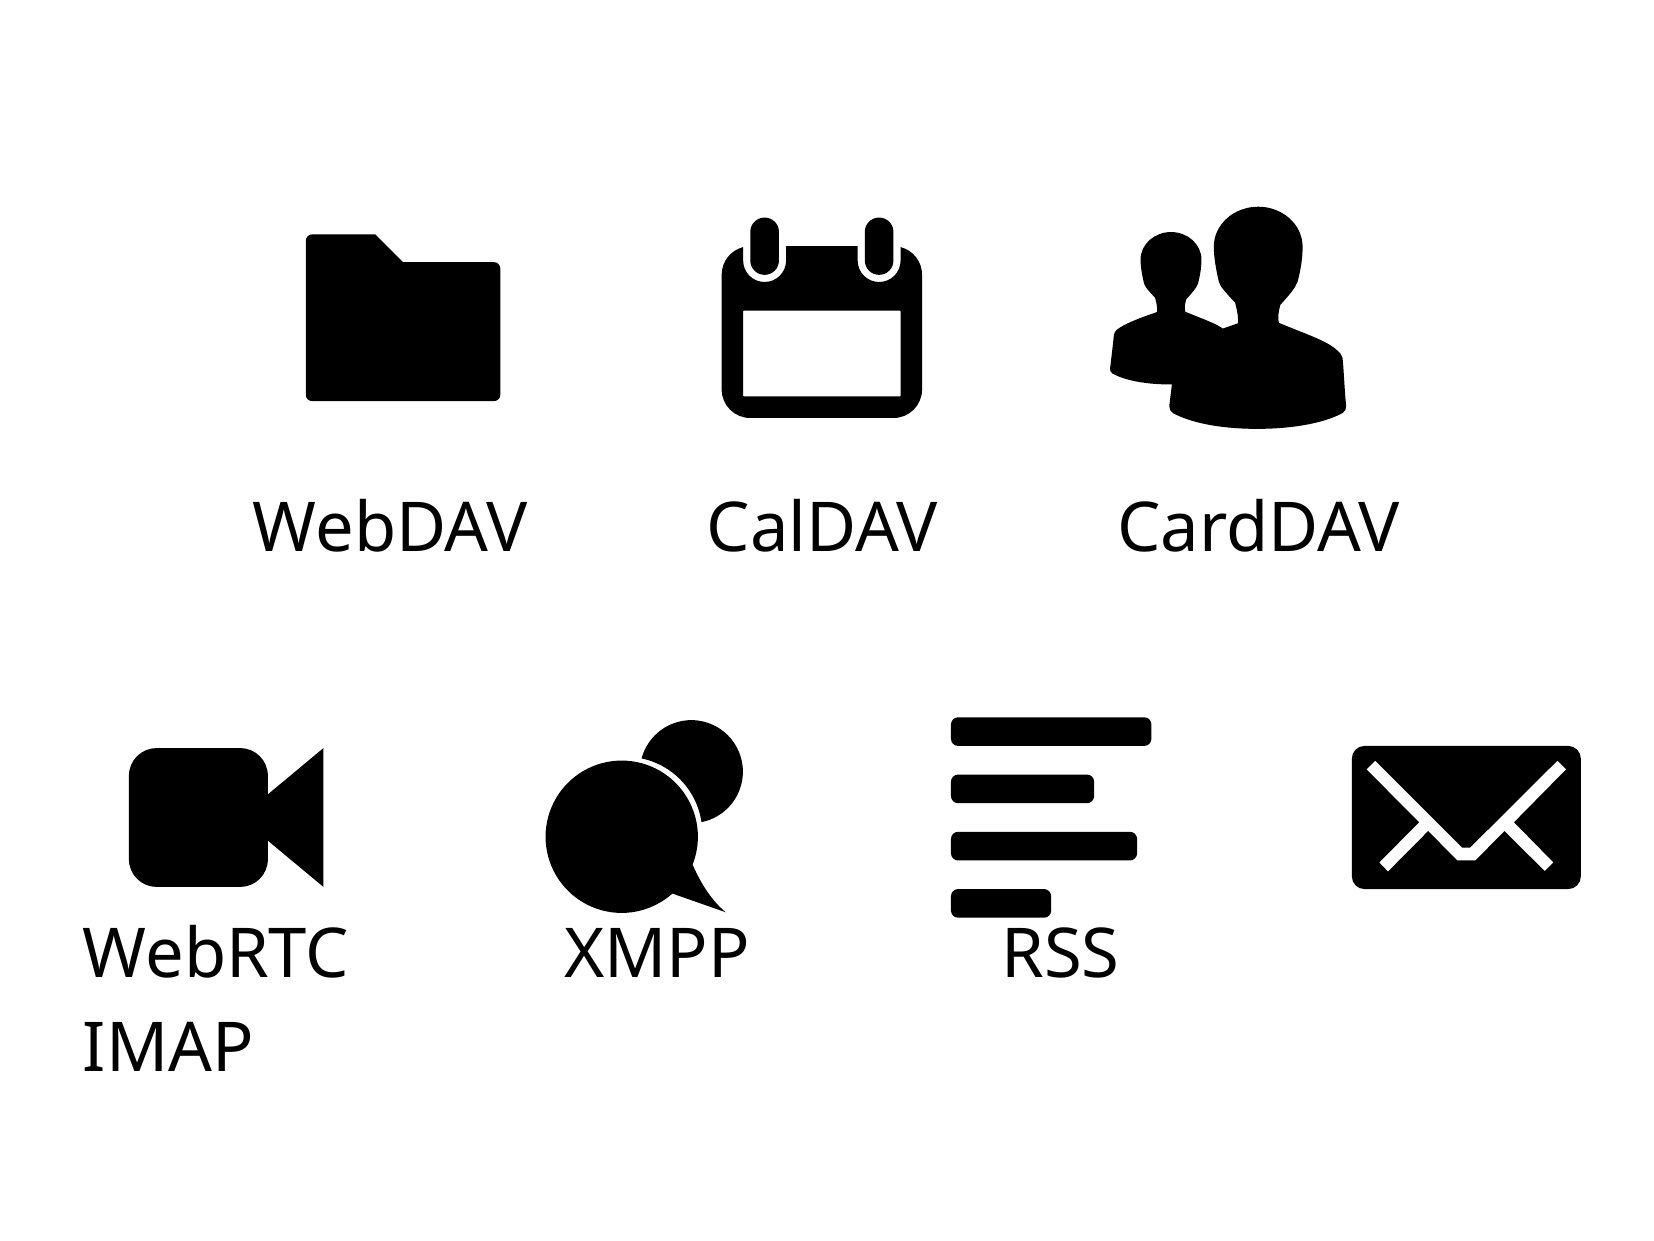

# WebDAV CalDAV CardDAV
WebRTC XMPP RSS IMAP